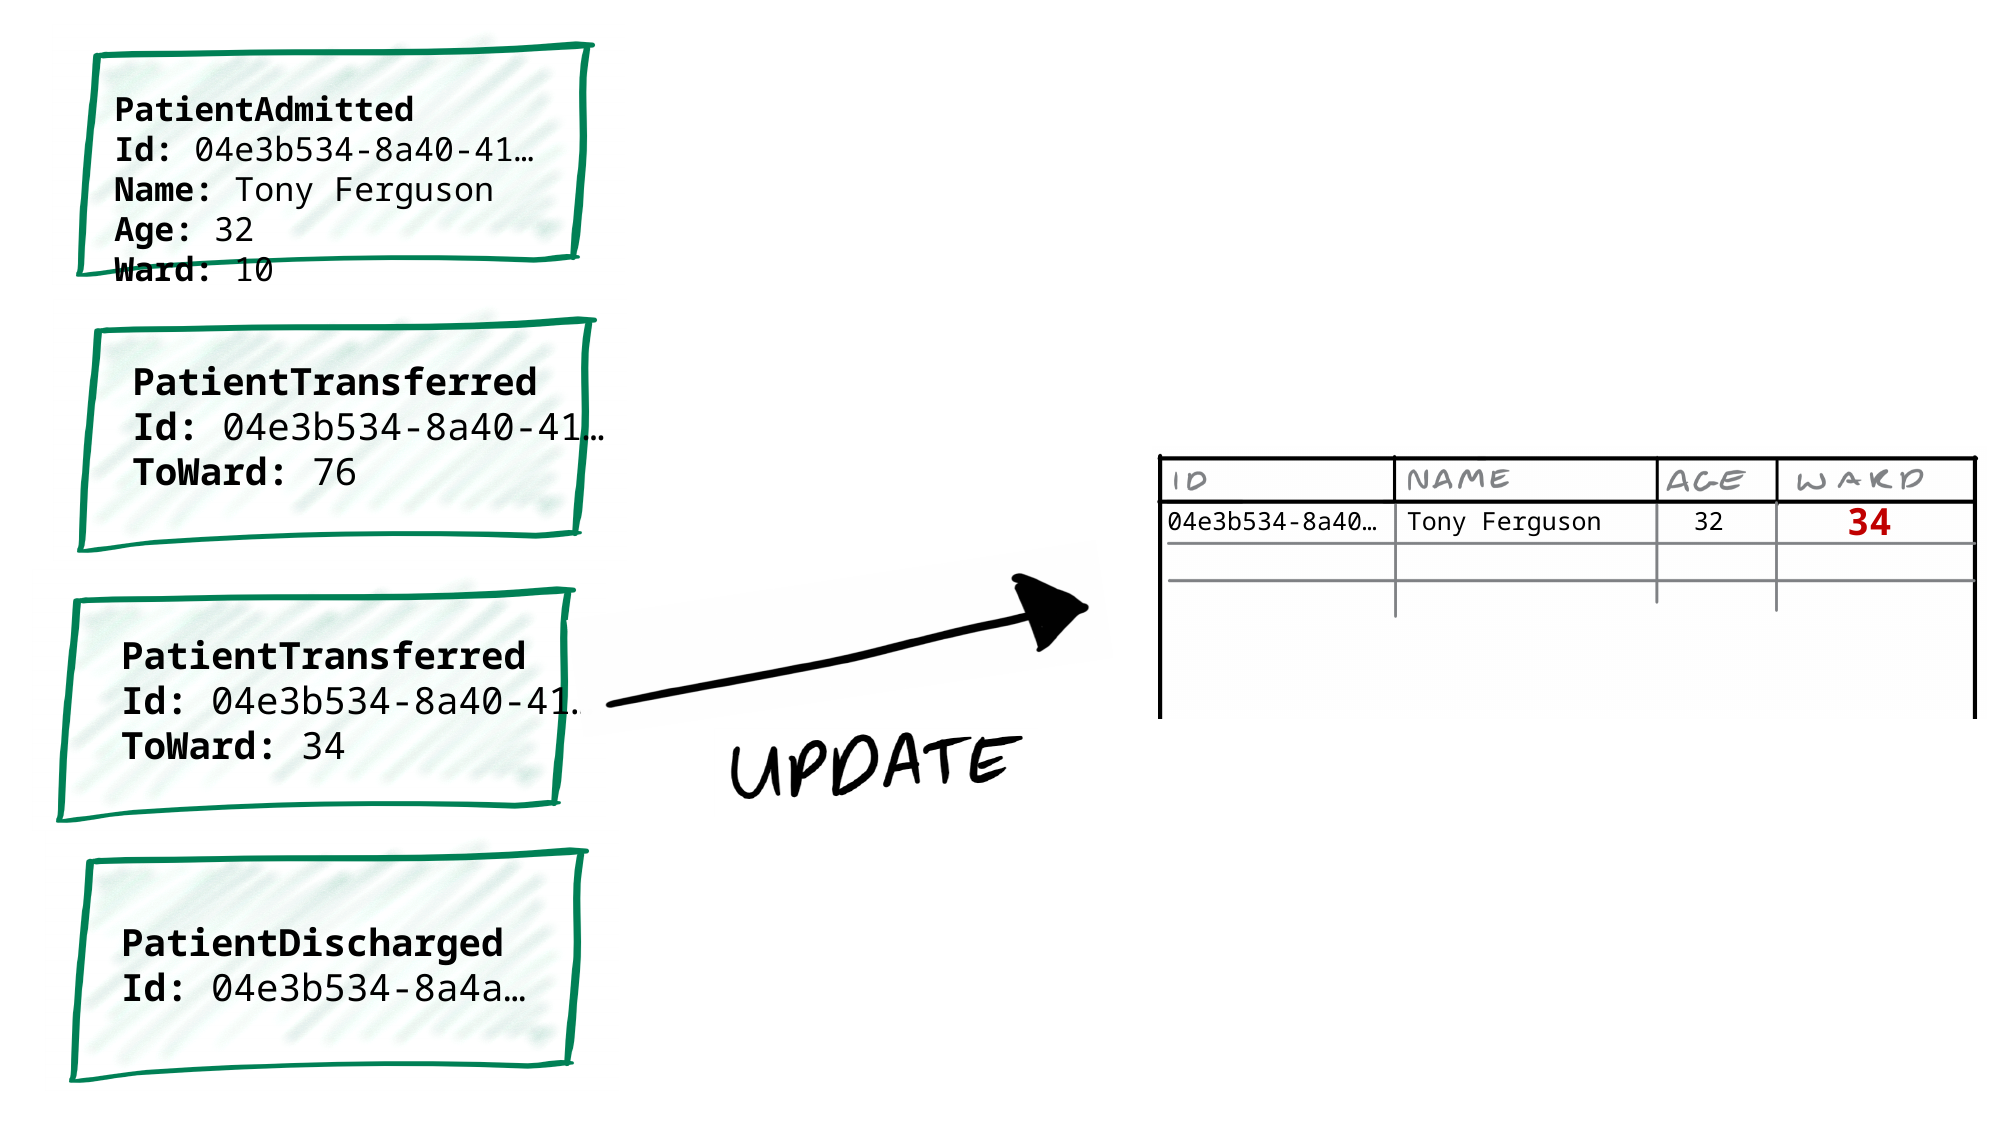

PatientAdmitted
Id: 04e3b534-8a40-41…
Name: Tony Ferguson
Age: 32
Ward: 10
PatientTransferred
Id: 04e3b534-8a40-41…
ToWard: 76
34
04e3b534-8a40…
Tony Ferguson
32
PatientTransferred
Id: 04e3b534-8a40-41…
ToWard: 34
PatientDischarged
Id: 04e3b534-8a4a…